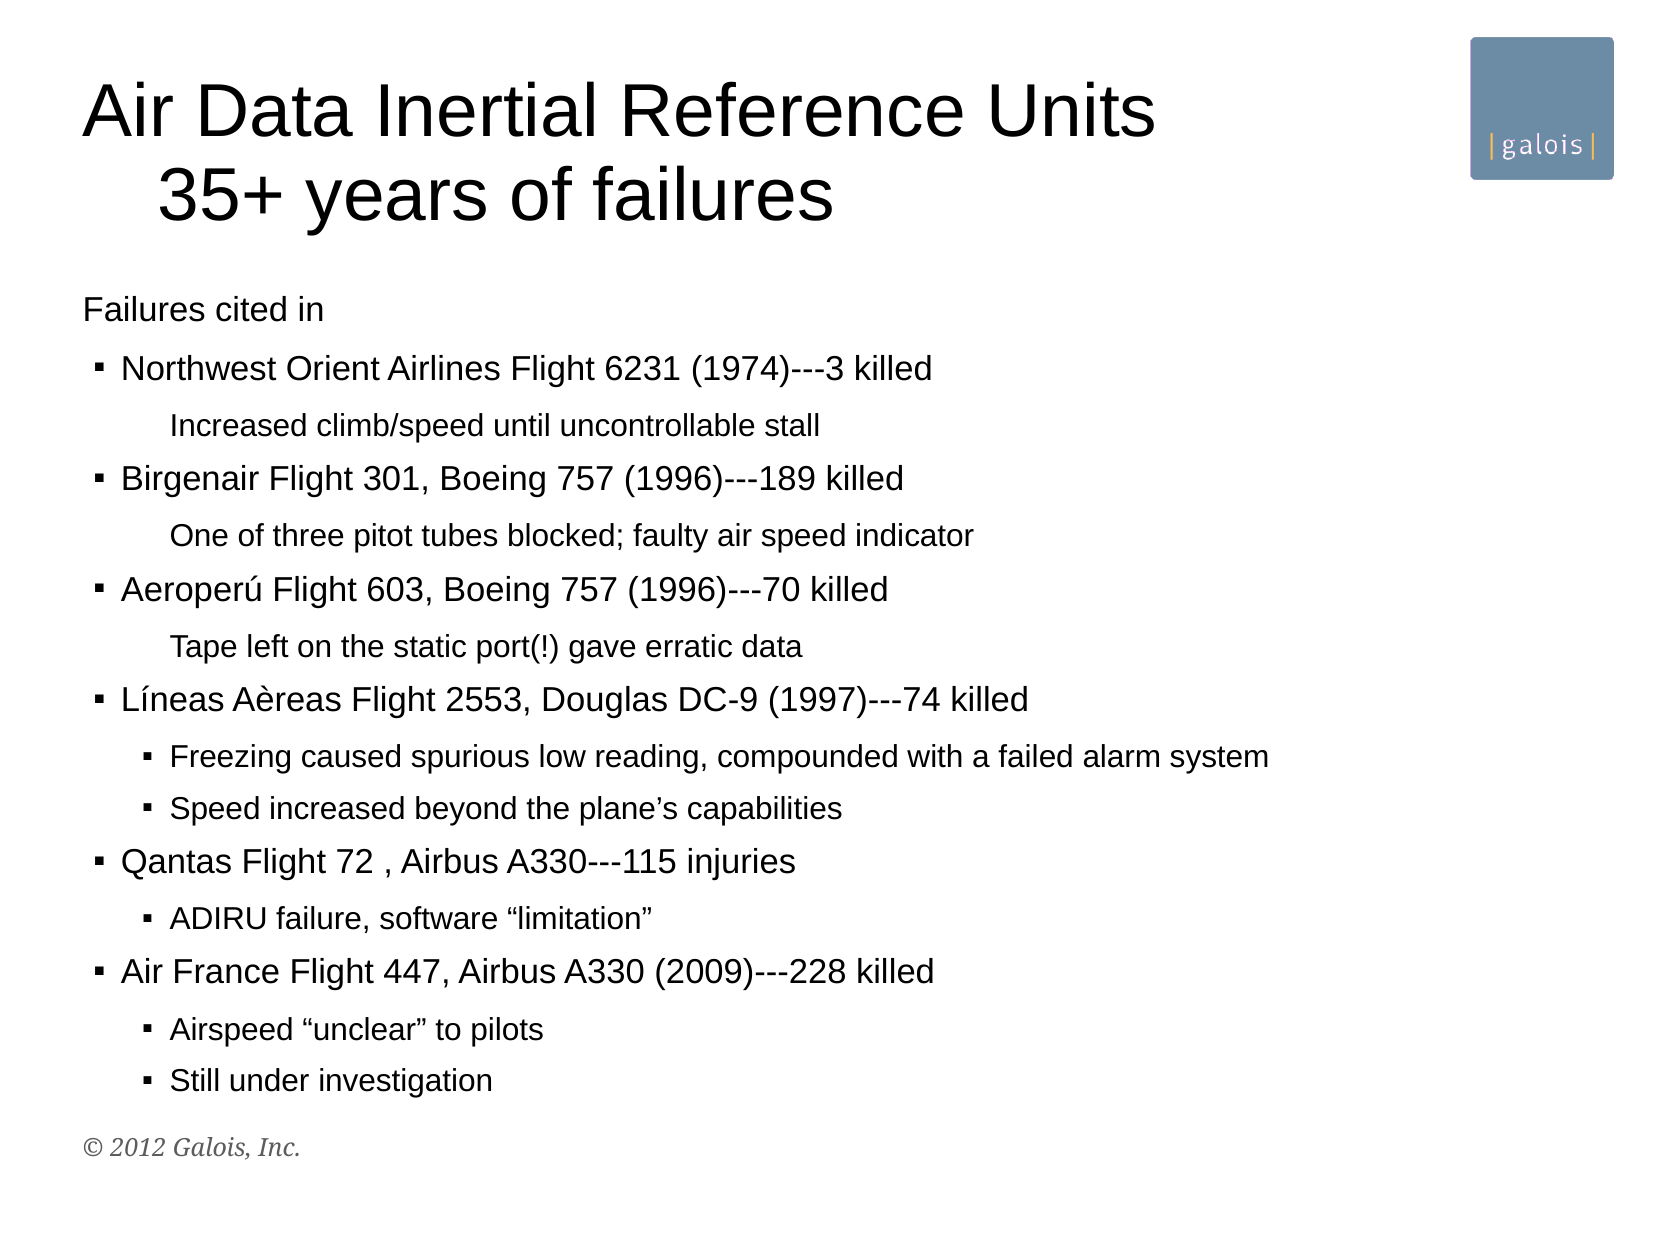

# Air Data Inertial Reference Units 35+ years of failures
Failures cited in
Northwest Orient Airlines Flight 6231 (1974)---3 killed
Increased climb/speed until uncontrollable stall
Birgenair Flight 301, Boeing 757 (1996)---189 killed
One of three pitot tubes blocked; faulty air speed indicator
Aeroperú Flight 603, Boeing 757 (1996)---70 killed
Tape left on the static port(!) gave erratic data
Líneas Aèreas Flight 2553, Douglas DC-9 (1997)---74 killed
Freezing caused spurious low reading, compounded with a failed alarm system
Speed increased beyond the plane’s capabilities
Qantas Flight 72 , Airbus A330---115 injuries
ADIRU failure, software “limitation”
Air France Flight 447, Airbus A330 (2009)---228 killed
Airspeed “unclear” to pilots
Still under investigation